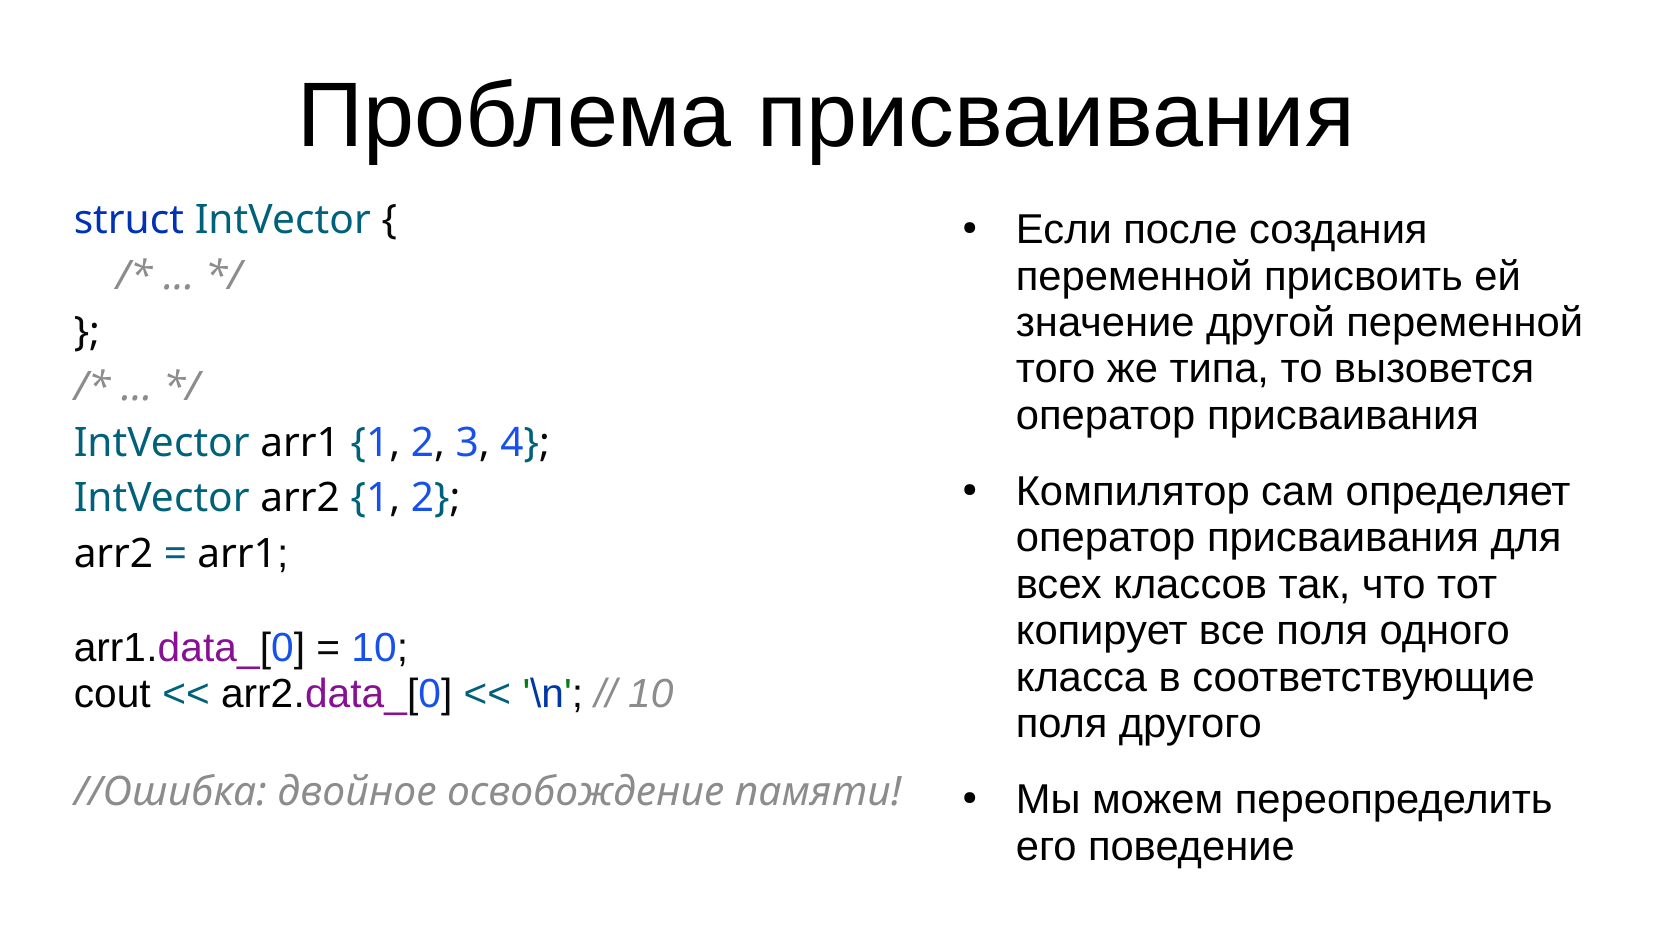

# Проблема присваивания
struct IntVector {
 /* ... */
};
/* ... */
IntVector arr1 {1, 2, 3, 4};
IntVector arr2 {1, 2};
arr2 = arr1;
arr1.data_[0] = 10;
cout << arr2.data_[0] << '\n'; // 10
//Ошибка: двойное освобождение памяти!
Если после создания переменной присвоить ей значение другой переменной того же типа, то вызовется оператор присваивания
Компилятор сам определяет оператор присваивания для всех классов так, что тот копирует все поля одного класса в соответствующие поля другого
Мы можем переопределить его поведение